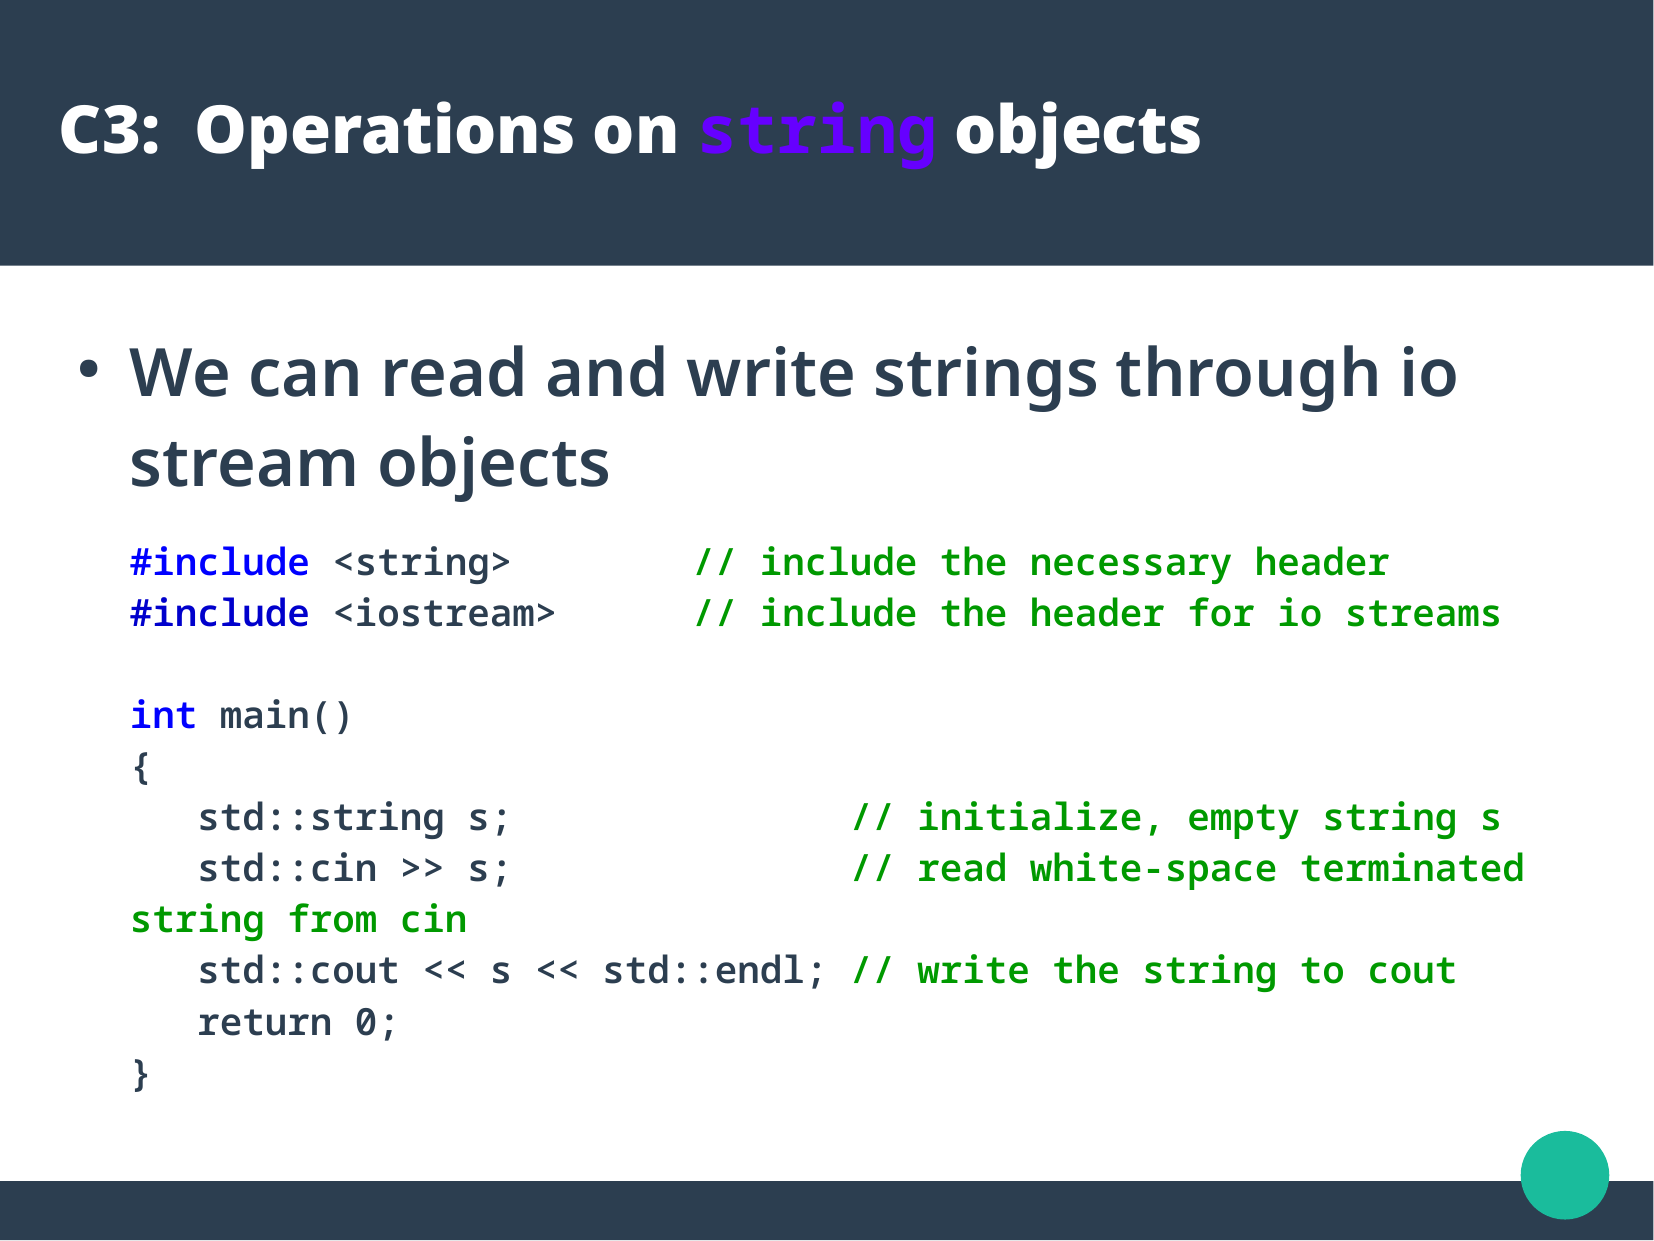

# C3: Operations on string objects
We can read and write strings through io stream objects
#include <string> // include the necessary header
#include <iostream> // include the header for io streams
int main()
{
 std::string s; // initialize, empty string s
 std::cin >> s; // read white-space terminated string from cin
 std::cout << s << std::endl; // write the string to cout
 return 0;
}